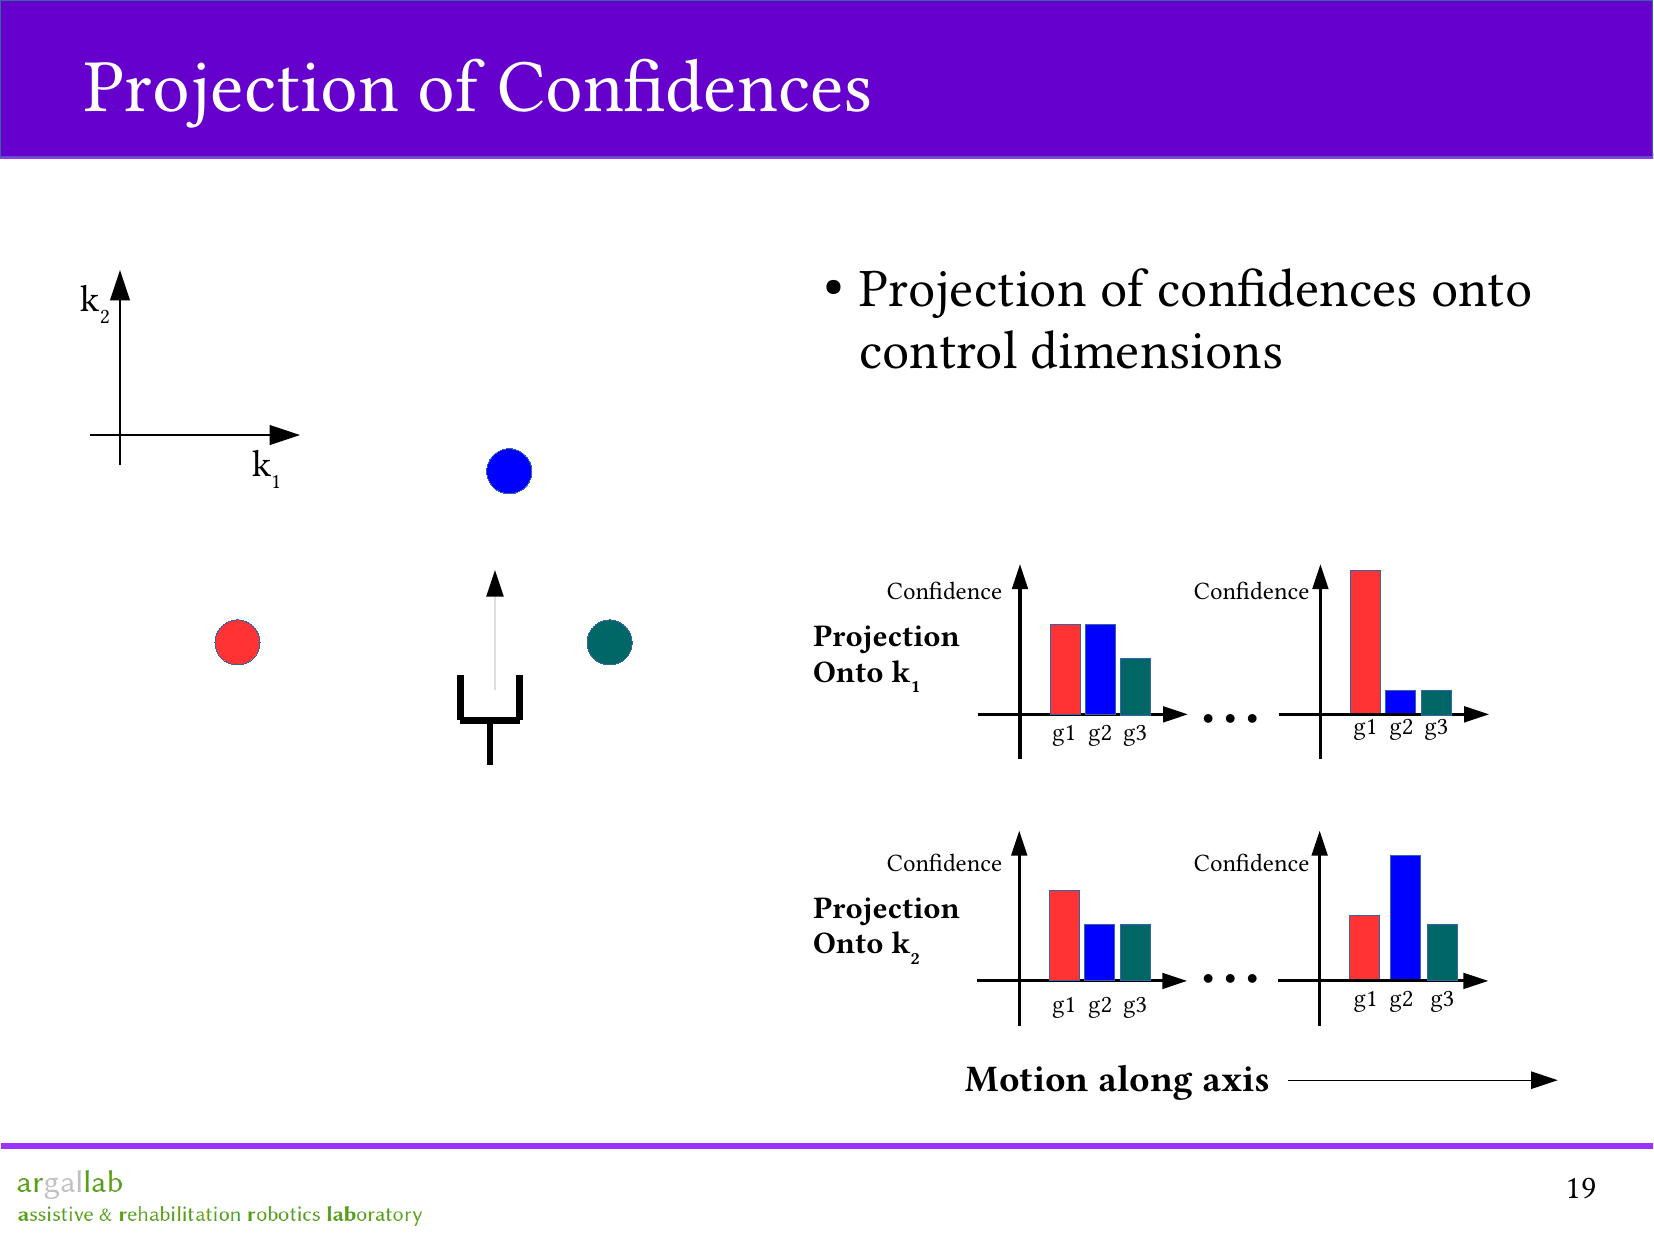

Projection of Confidences
Projection of confidences onto control dimensions
k2
k1
Confidence
Confidence
Projection
Onto k1
...
g1
g2
g3
g1
g2
g3
Confidence
Confidence
Projection
Onto k2
...
g1
g2
g3
g1
g2
g3
Motion along axis